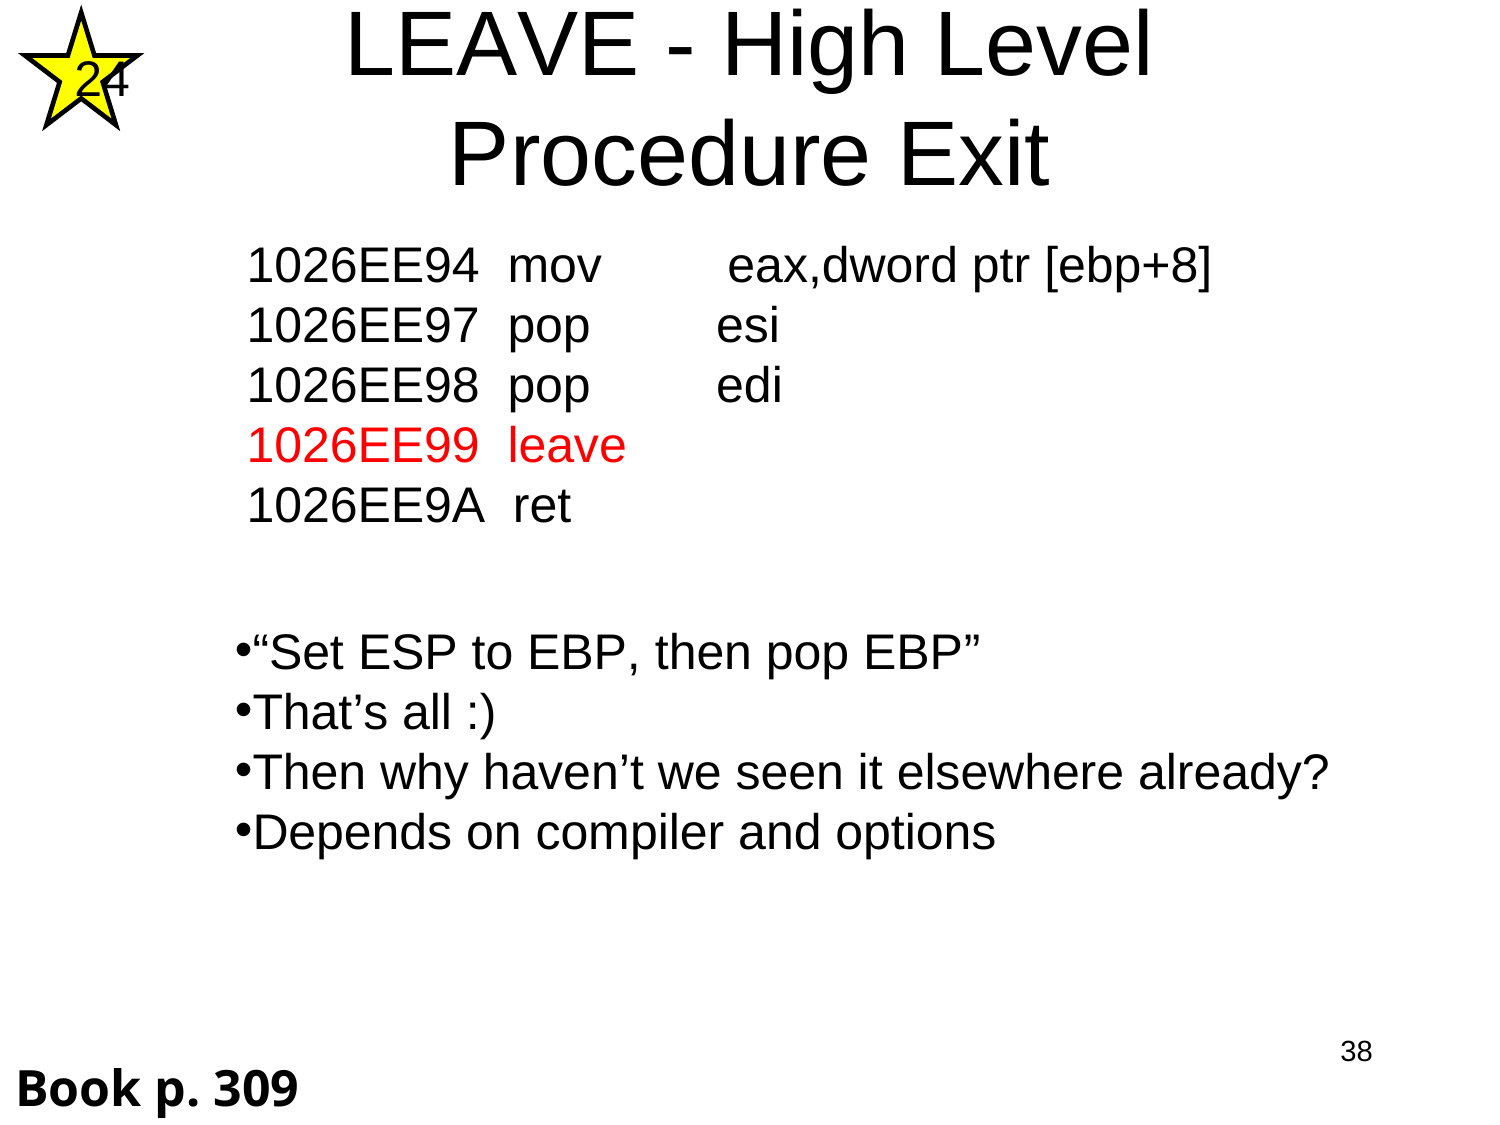

# LEAVE - High Level Procedure Exit
24
1026EE94 mov eax,dword ptr [ebp+8]
1026EE97 pop esi
1026EE98 pop edi
1026EE99 leave
1026EE9A ret
“Set ESP to EBP, then pop EBP”
That’s all :)
Then why haven’t we seen it elsewhere already?
Depends on compiler and options
Book p. 309